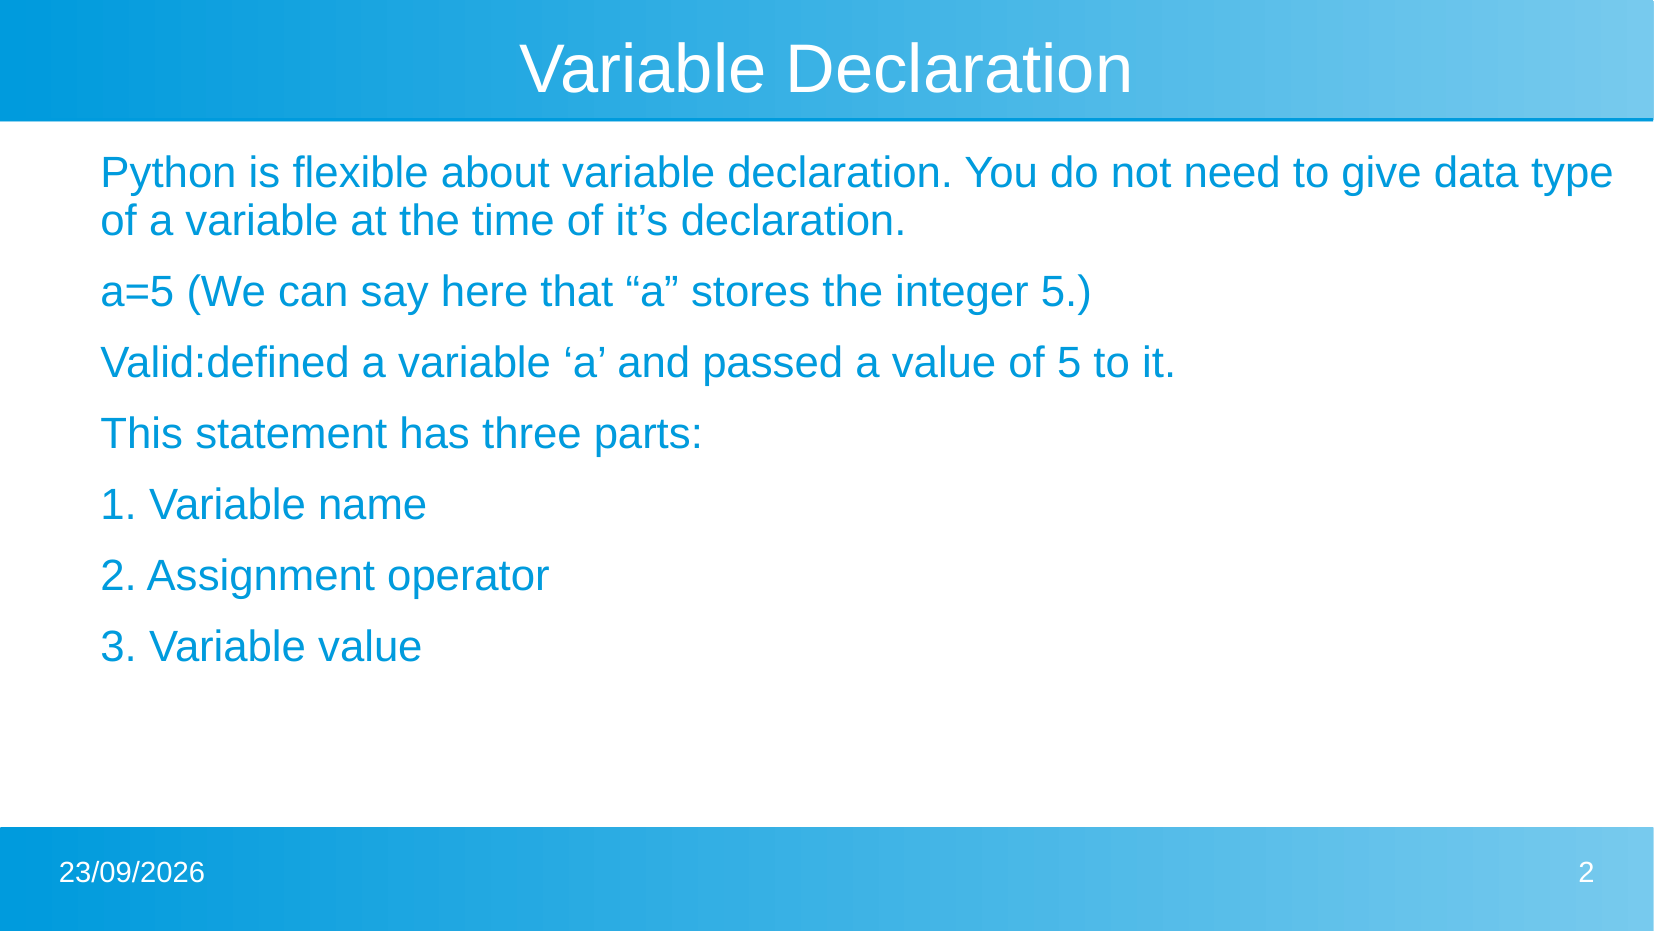

# Variable Declaration
Python is flexible about variable declaration. You do not need to give data type of a variable at the time of it’s declaration.
a=5 (We can say here that “a” stores the integer 5.)
Valid:defined a variable ‘a’ and passed a value of 5 to it.
This statement has three parts:
1. Variable name
2. Assignment operator
3. Variable value
2